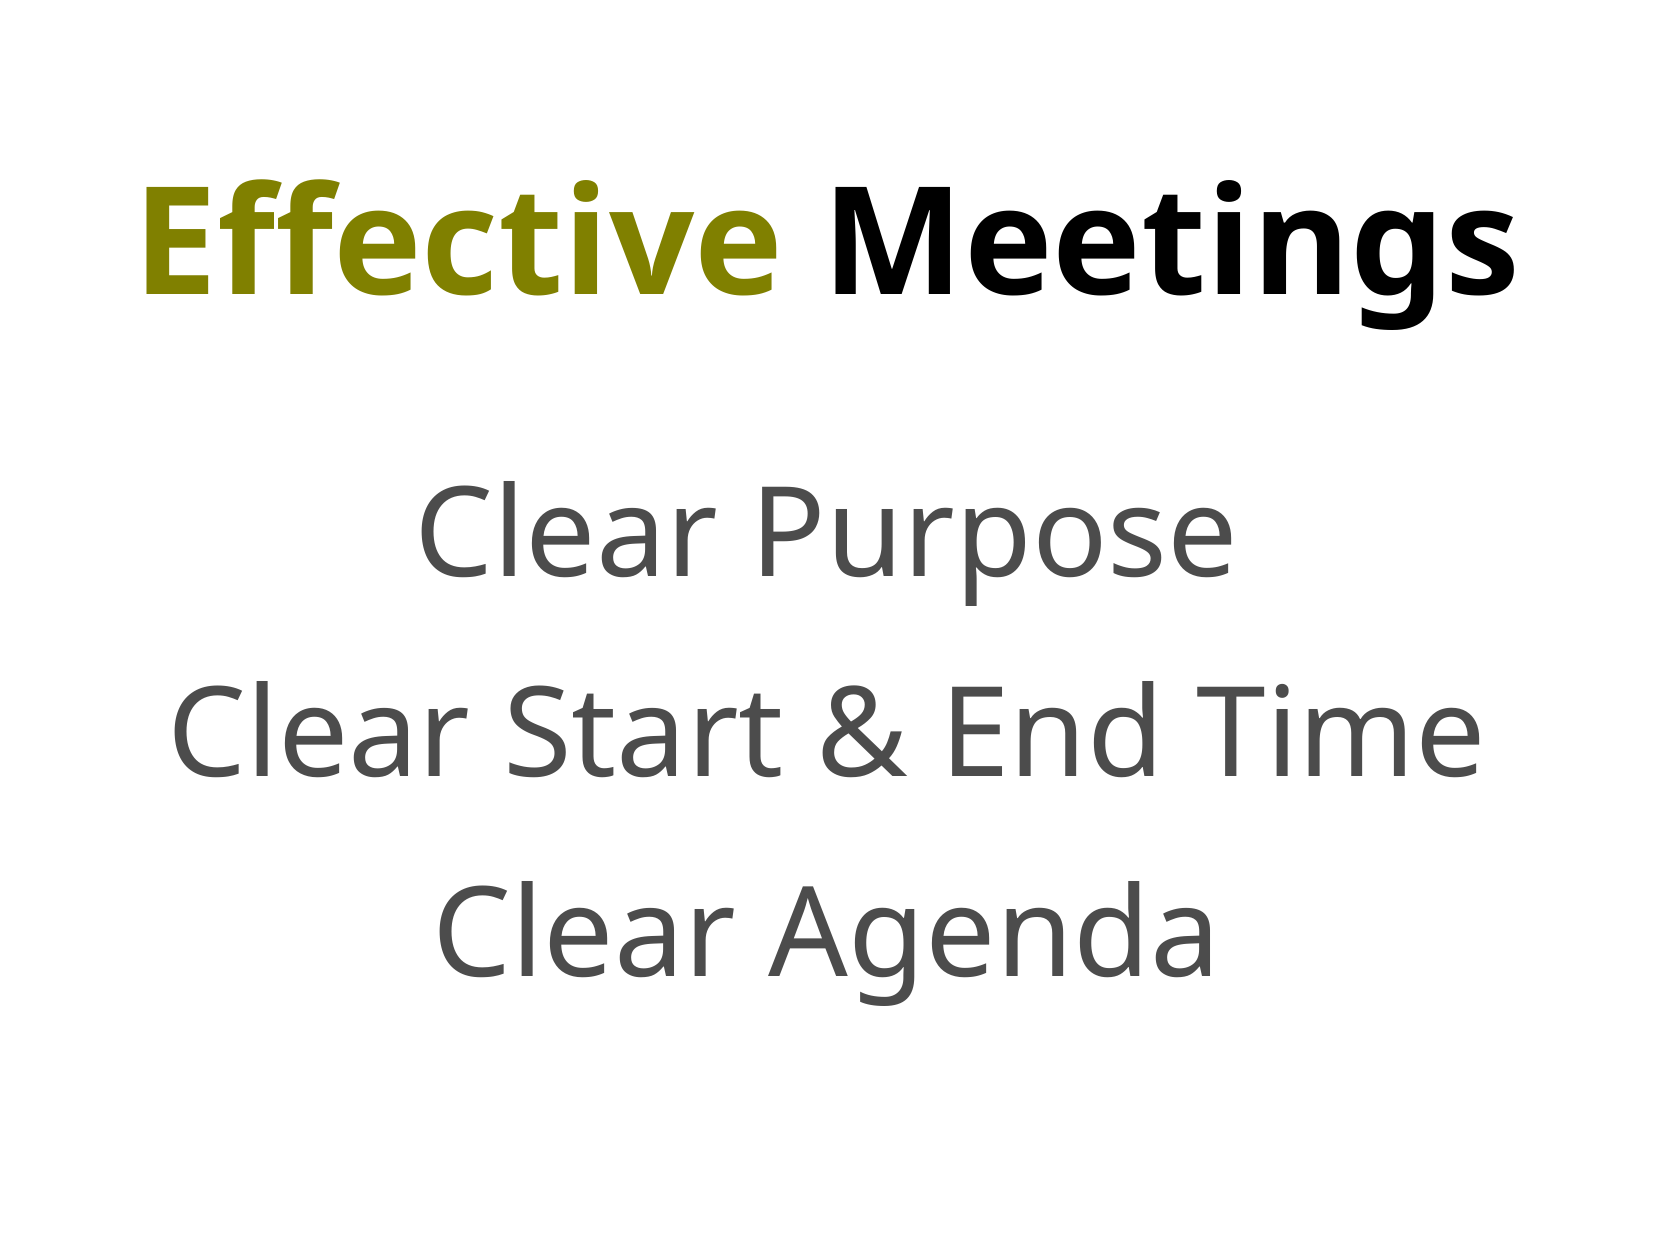

# Effective Meetings
Clear Purpose
Clear Start & End Time
Clear Agenda